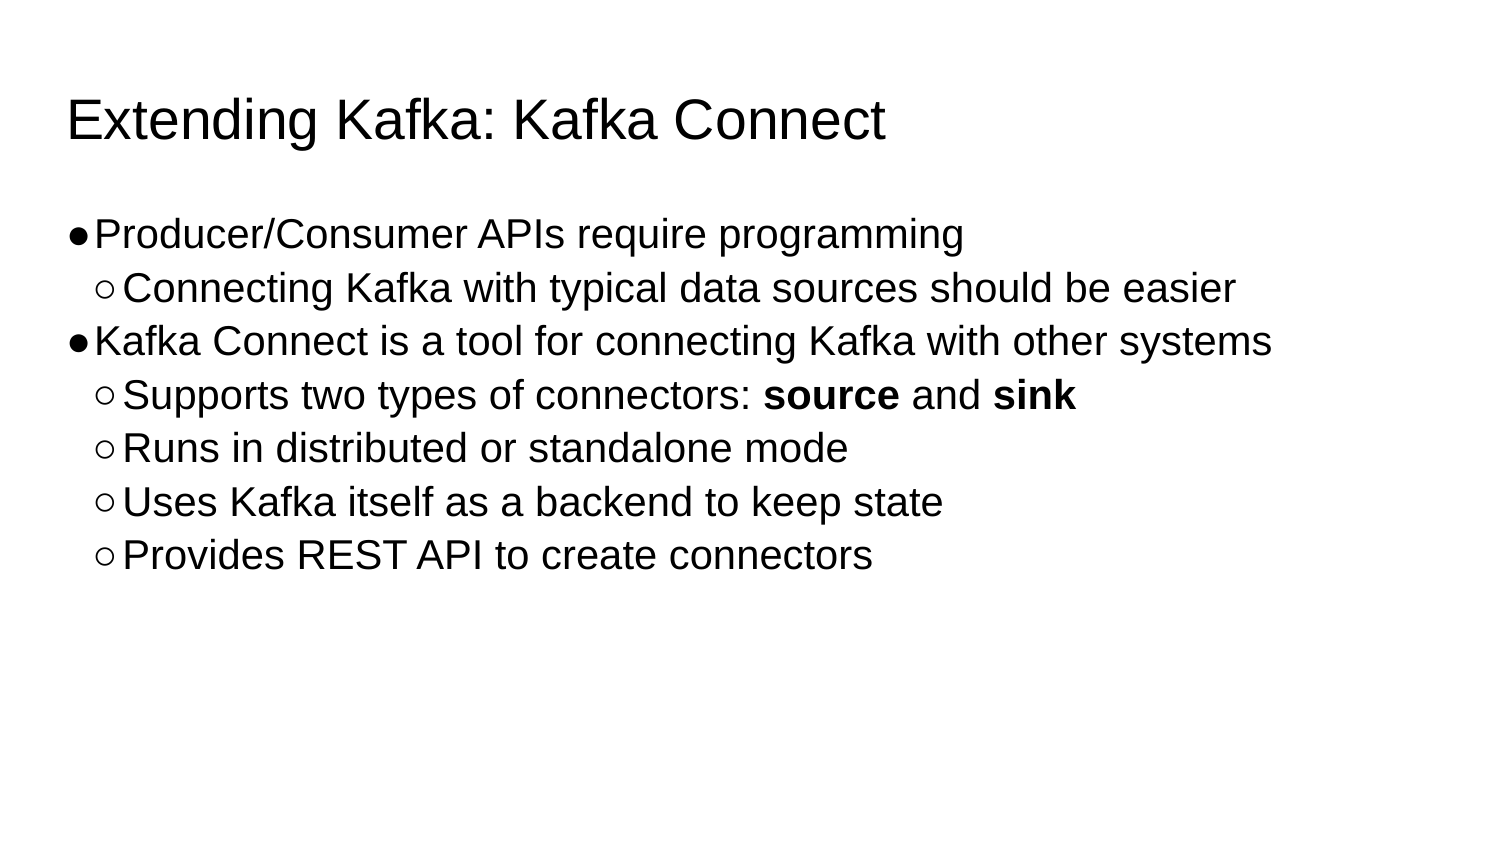

# Extending Kafka: Kafka Connect
Producer/Consumer APIs require programming
Connecting Kafka with typical data sources should be easier
Kafka Connect is a tool for connecting Kafka with other systems
Supports two types of connectors: source and sink
Runs in distributed or standalone mode
Uses Kafka itself as a backend to keep state
Provides REST API to create connectors